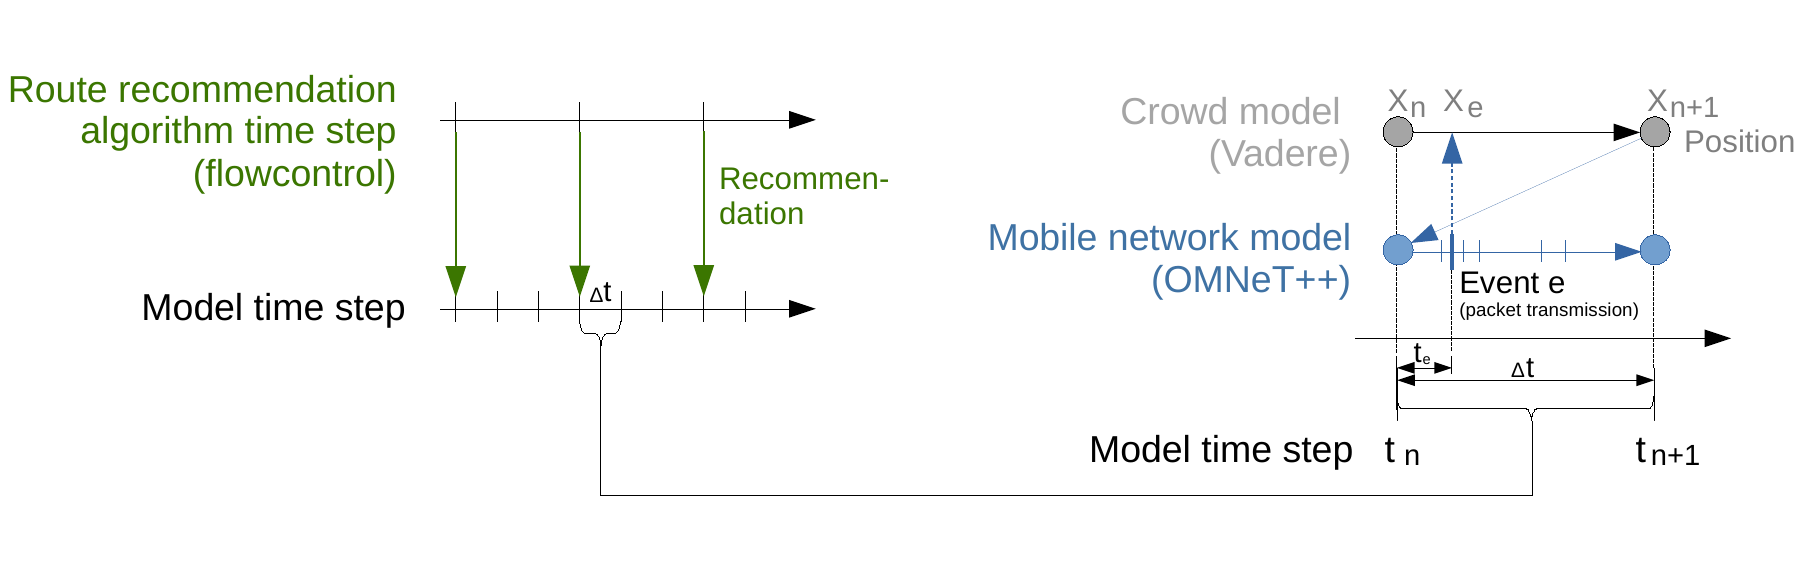

X X X
Route recommendation algorithm time step (flowcontrol)
Crowd model
(Vadere)
Mobile network model (OMNeT++)
n e
n+1
Position
Recommen-
dation
Event e
(packet transmission)
t
∆
Model time step
t
t
e
∆
Model time step t t
n n+1